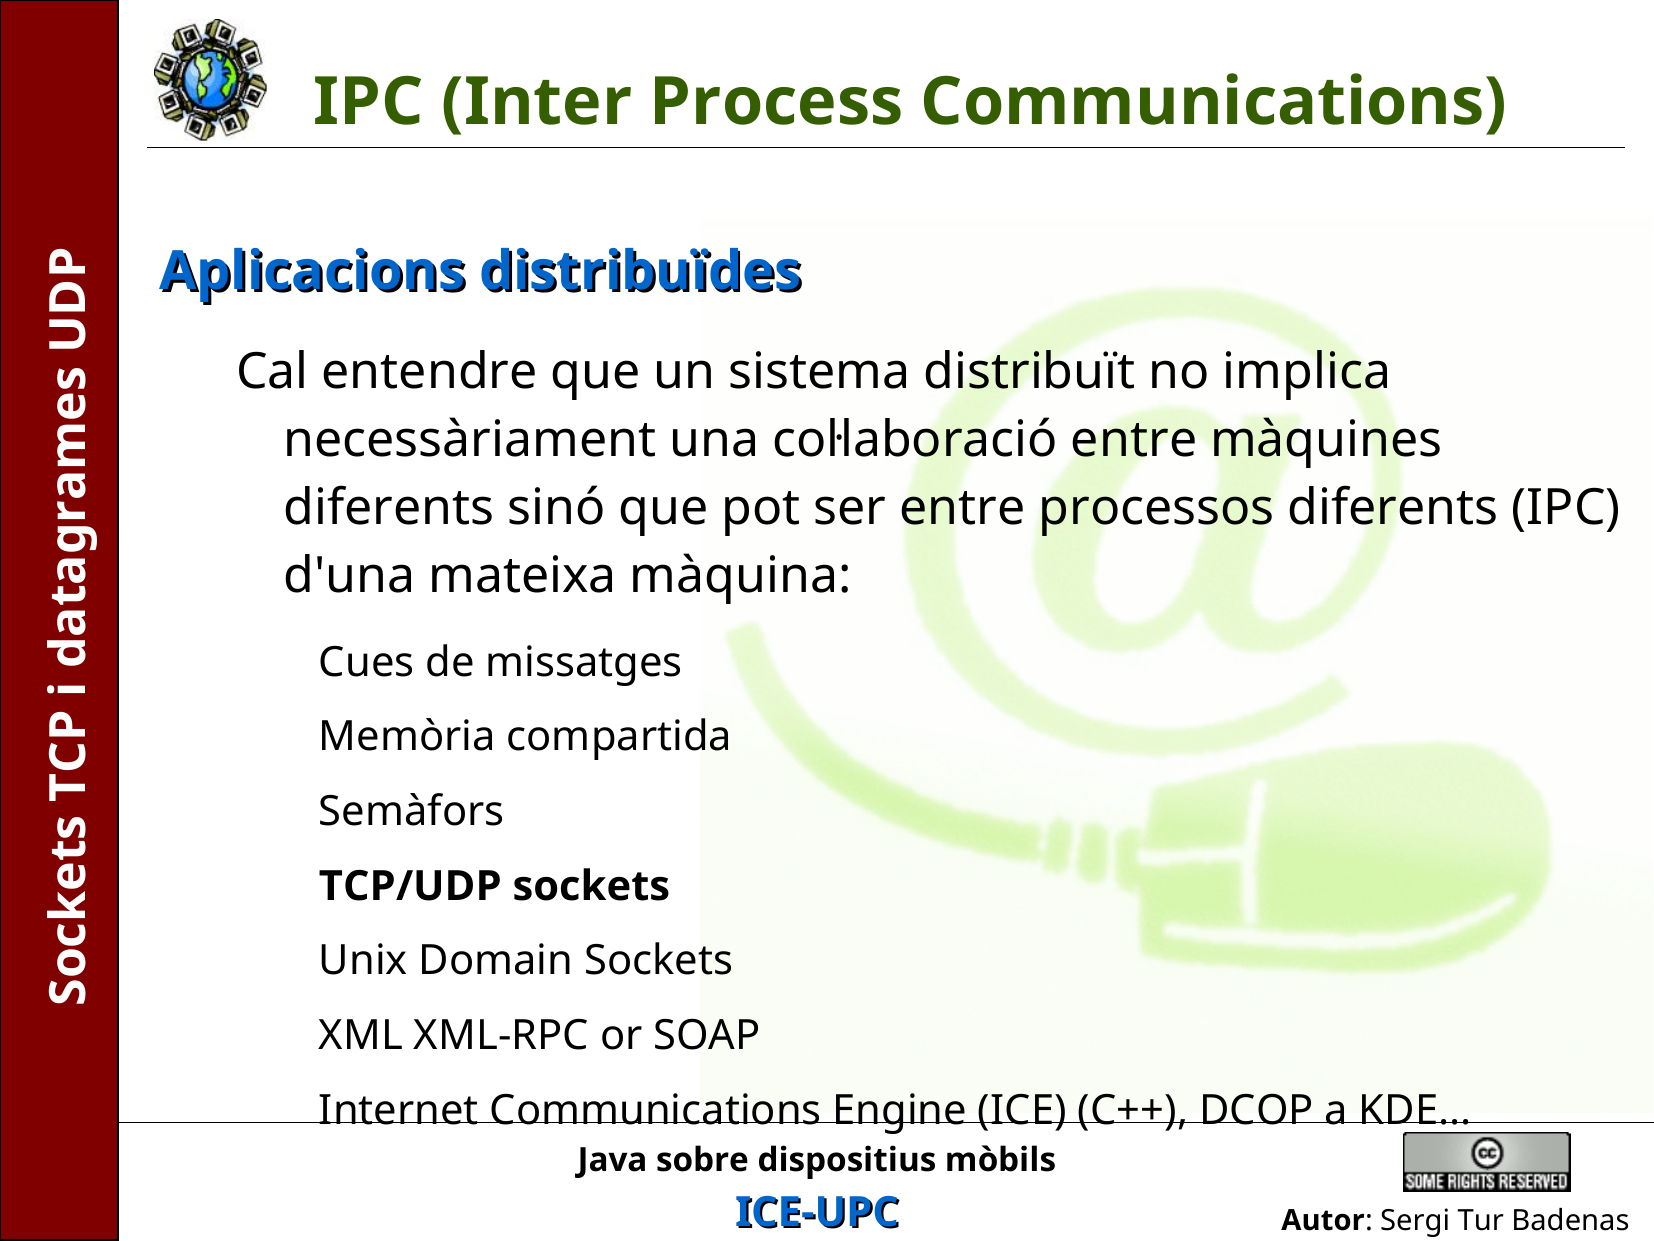

# IPC (Inter Process Communications)
Aplicacions distribuïdes
Cal entendre que un sistema distribuït no implica necessàriament una col·laboració entre màquines diferents sinó que pot ser entre processos diferents (IPC) d'una mateixa màquina:
Cues de missatges
Memòria compartida
Semàfors
TCP/UDP sockets
Unix Domain Sockets
XML XML-RPC or SOAP
Internet Communications Engine (ICE) (C++), DCOP a KDE...